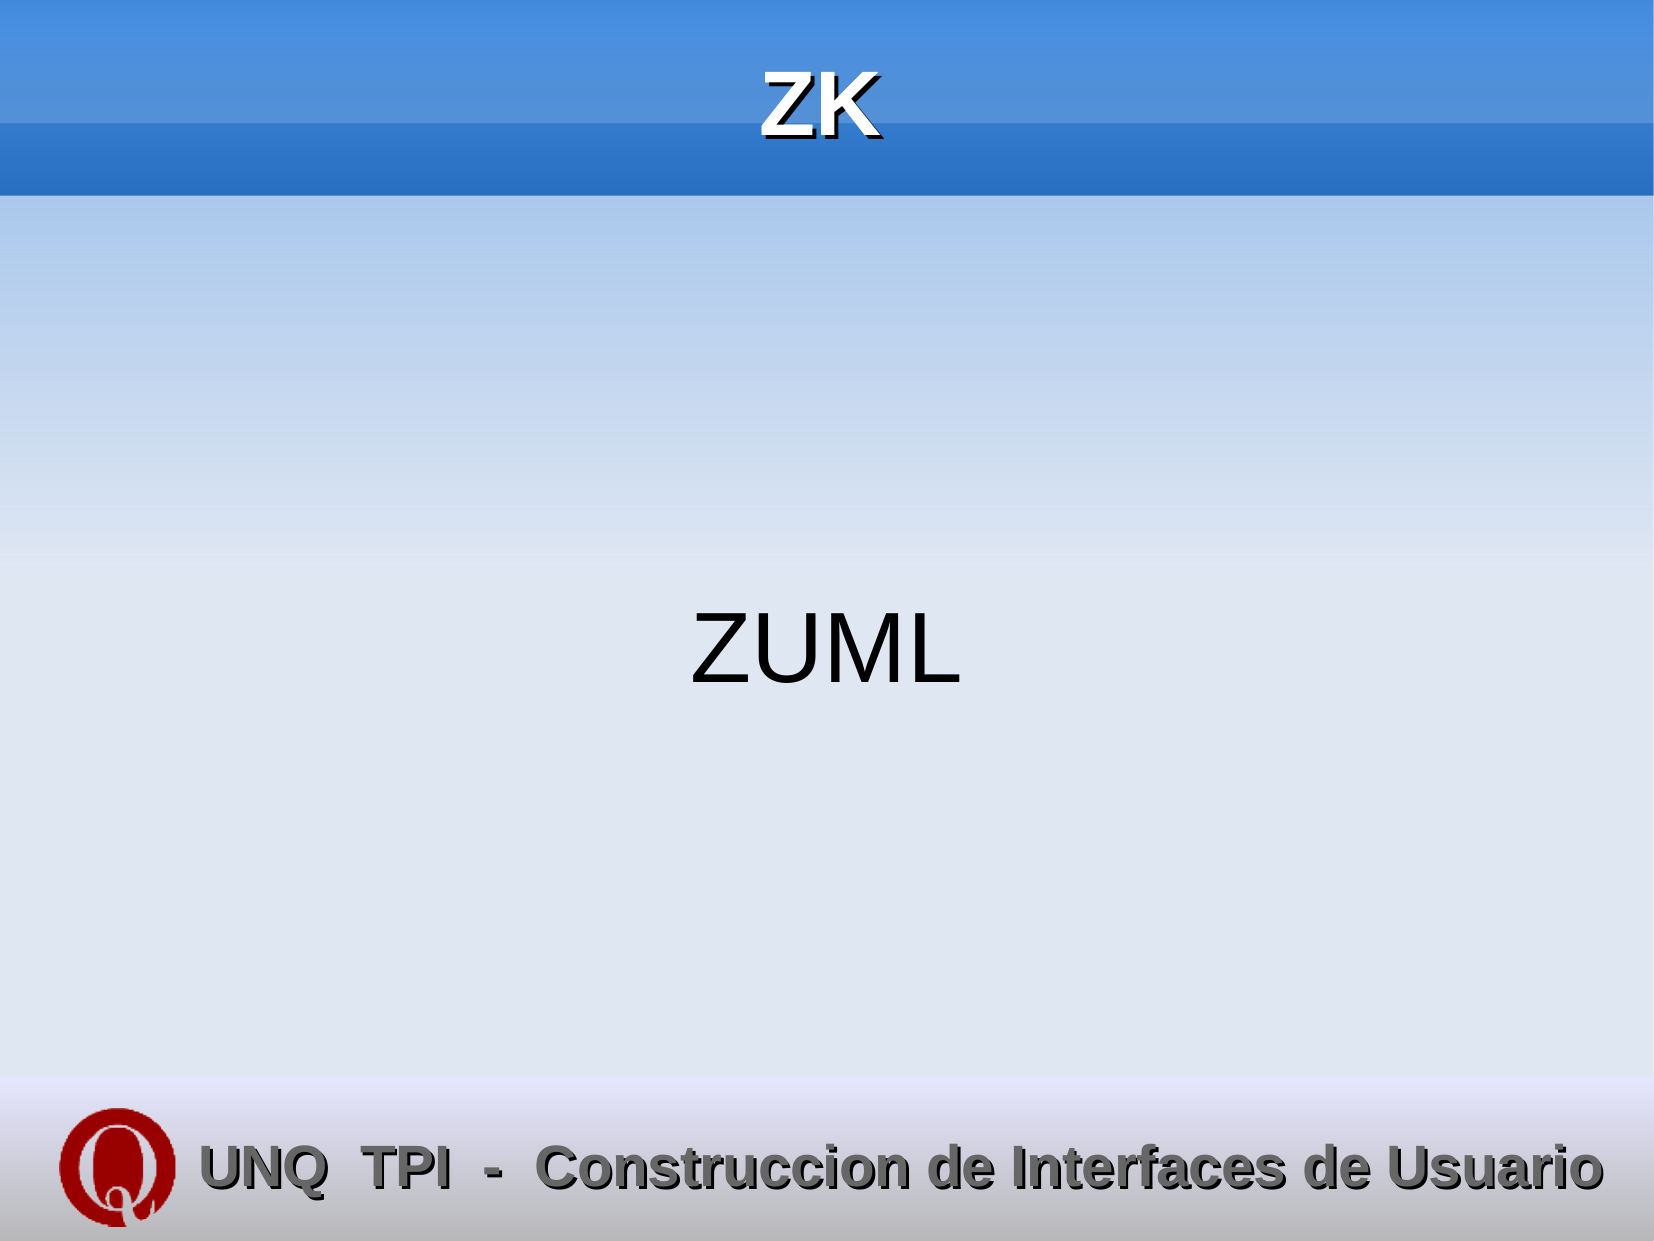

# ZK
ZK
ZUML
UNQ TPI - Construccion de Interfaces de Usuario